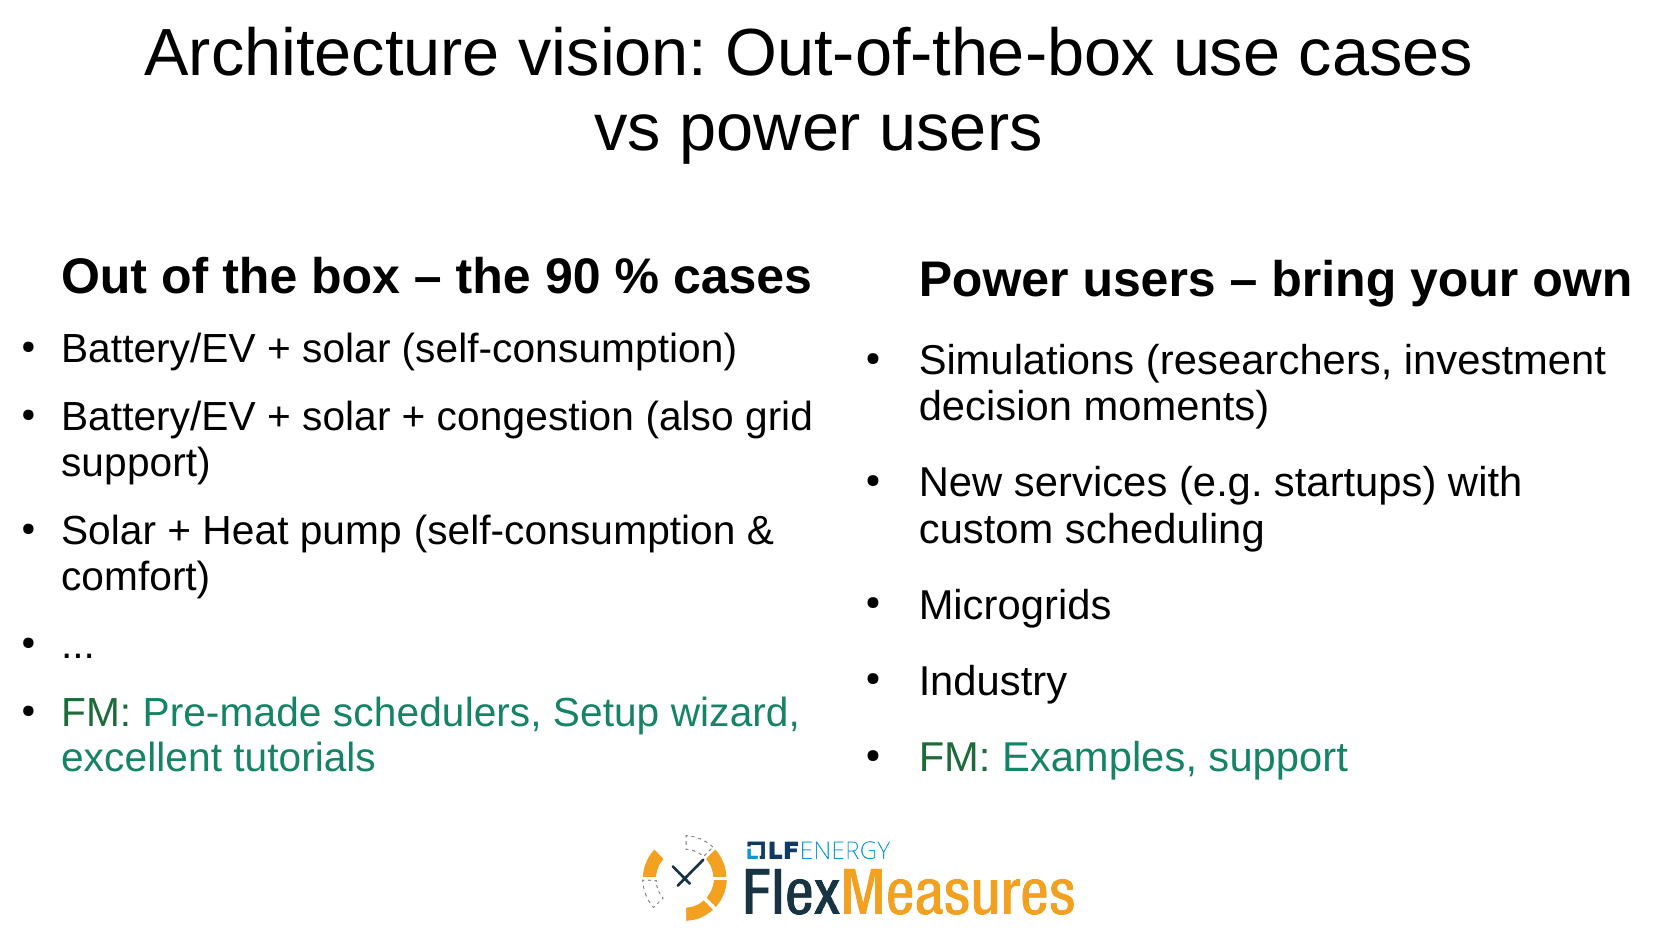

# Architecture vision: Out-of-the-box use cases vs power users
Out of the box – the 90 % cases
Battery/EV + solar (self-consumption)
Battery/EV + solar + congestion (also grid support)
Solar + Heat pump (self-consumption & comfort)
...
FM: Pre-made schedulers, Setup wizard, excellent tutorials
Power users – bring your own
Simulations (researchers, investment decision moments)
New services (e.g. startups) with custom scheduling
Microgrids
Industry
FM: Examples, support